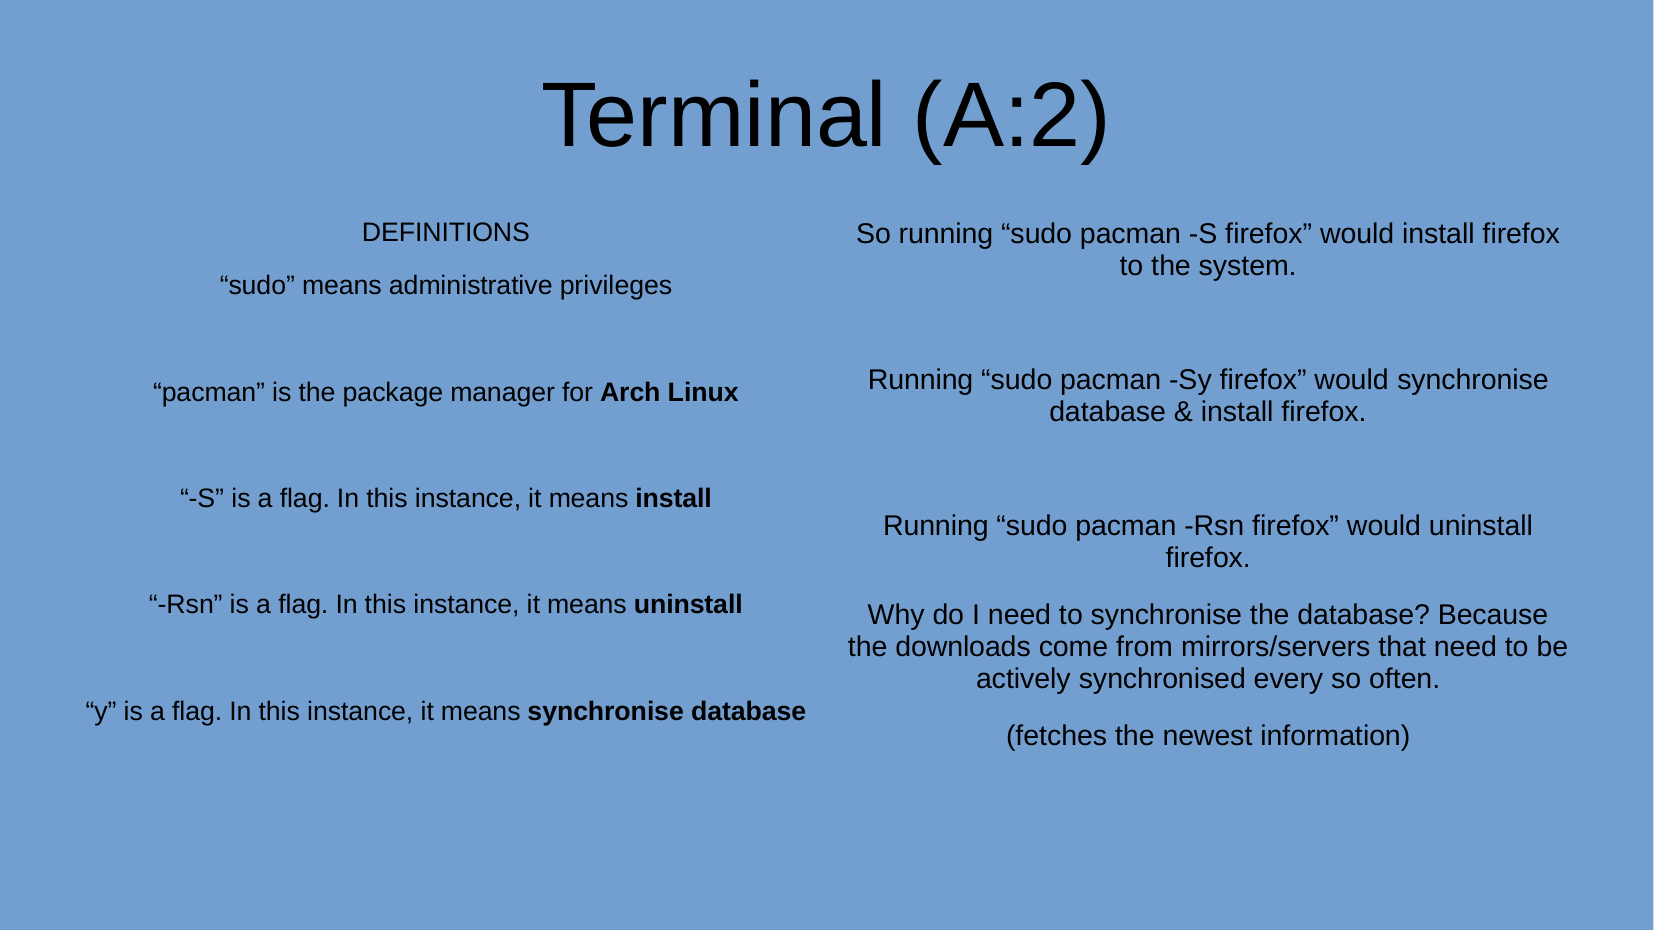

# Terminal (A:2)
DEFINITIONS
“sudo” means administrative privileges
“pacman” is the package manager for Arch Linux
“-S” is a flag. In this instance, it means install
“-Rsn” is a flag. In this instance, it means uninstall
“y” is a flag. In this instance, it means synchronise database
So running “sudo pacman -S firefox” would install firefox to the system.
Running “sudo pacman -Sy firefox” would synchronise database & install firefox.
Running “sudo pacman -Rsn firefox” would uninstall firefox.
Why do I need to synchronise the database? Because the downloads come from mirrors/servers that need to be actively synchronised every so often.
(fetches the newest information)